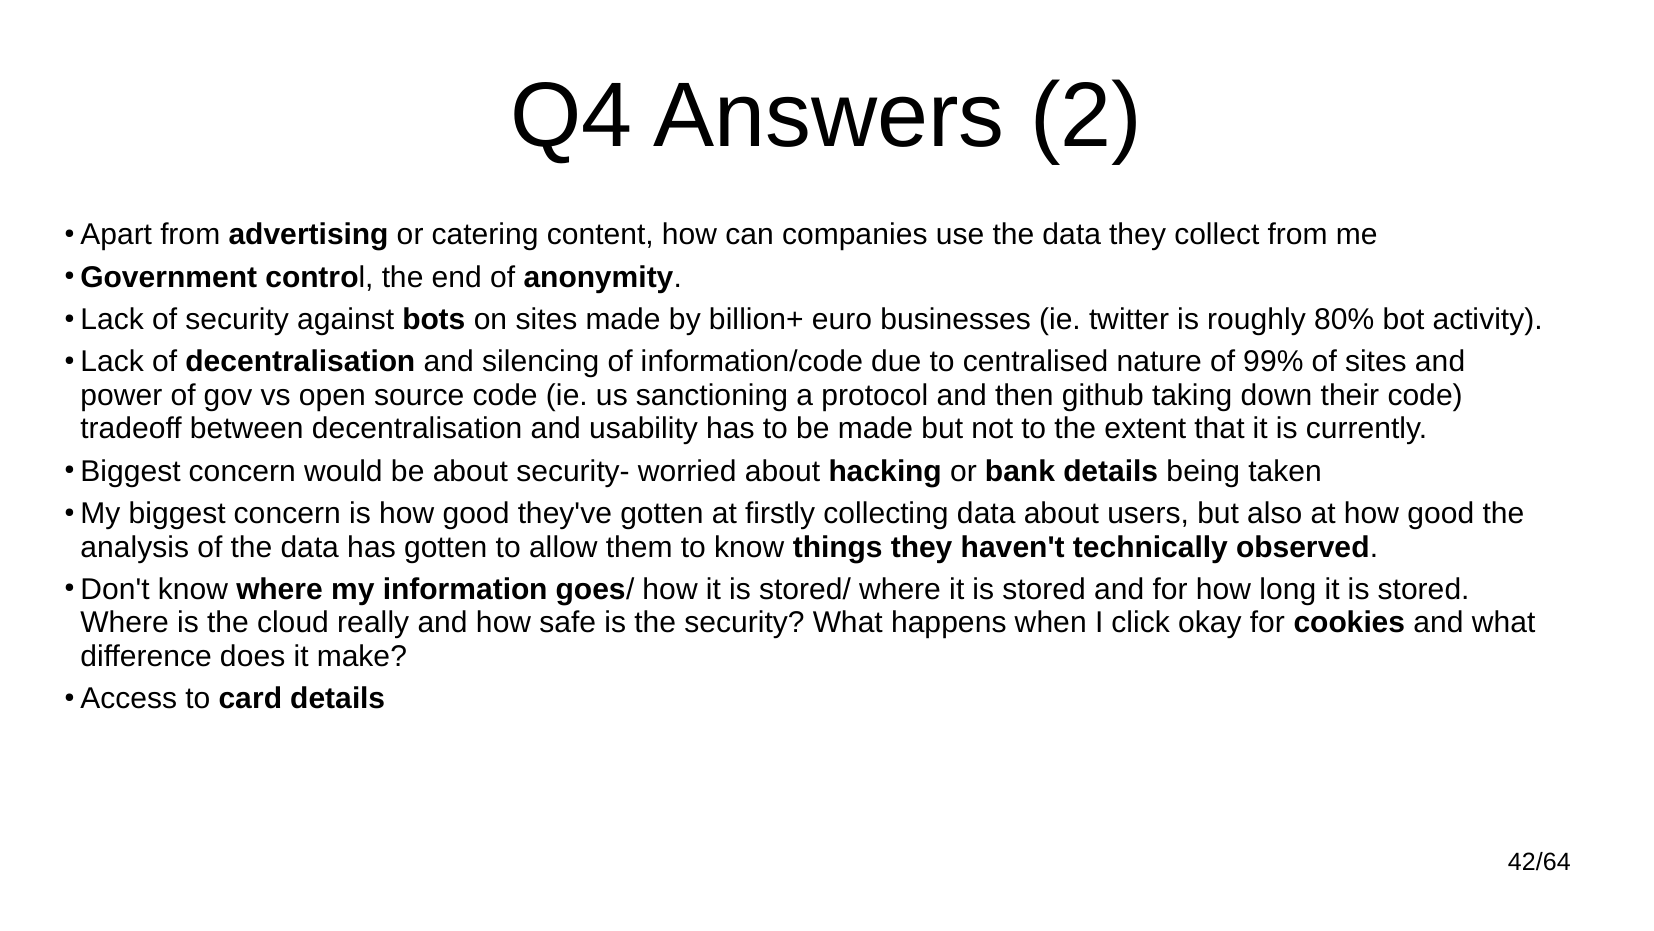

# Q4 Answers (2)
Apart from advertising or catering content, how can companies use the data they collect from me
Government control, the end of anonymity.
Lack of security against bots on sites made by billion+ euro businesses (ie. twitter is roughly 80% bot activity).
Lack of decentralisation and silencing of information/code due to centralised nature of 99% of sites and power of gov vs open source code (ie. us sanctioning a protocol and then github taking down their code) tradeoff between decentralisation and usability has to be made but not to the extent that it is currently.
Biggest concern would be about security- worried about hacking or bank details being taken
My biggest concern is how good they've gotten at firstly collecting data about users, but also at how good the analysis of the data has gotten to allow them to know things they haven't technically observed.
Don't know where my information goes/ how it is stored/ where it is stored and for how long it is stored. Where is the cloud really and how safe is the security? What happens when I click okay for cookies and what difference does it make?
Access to card details
42